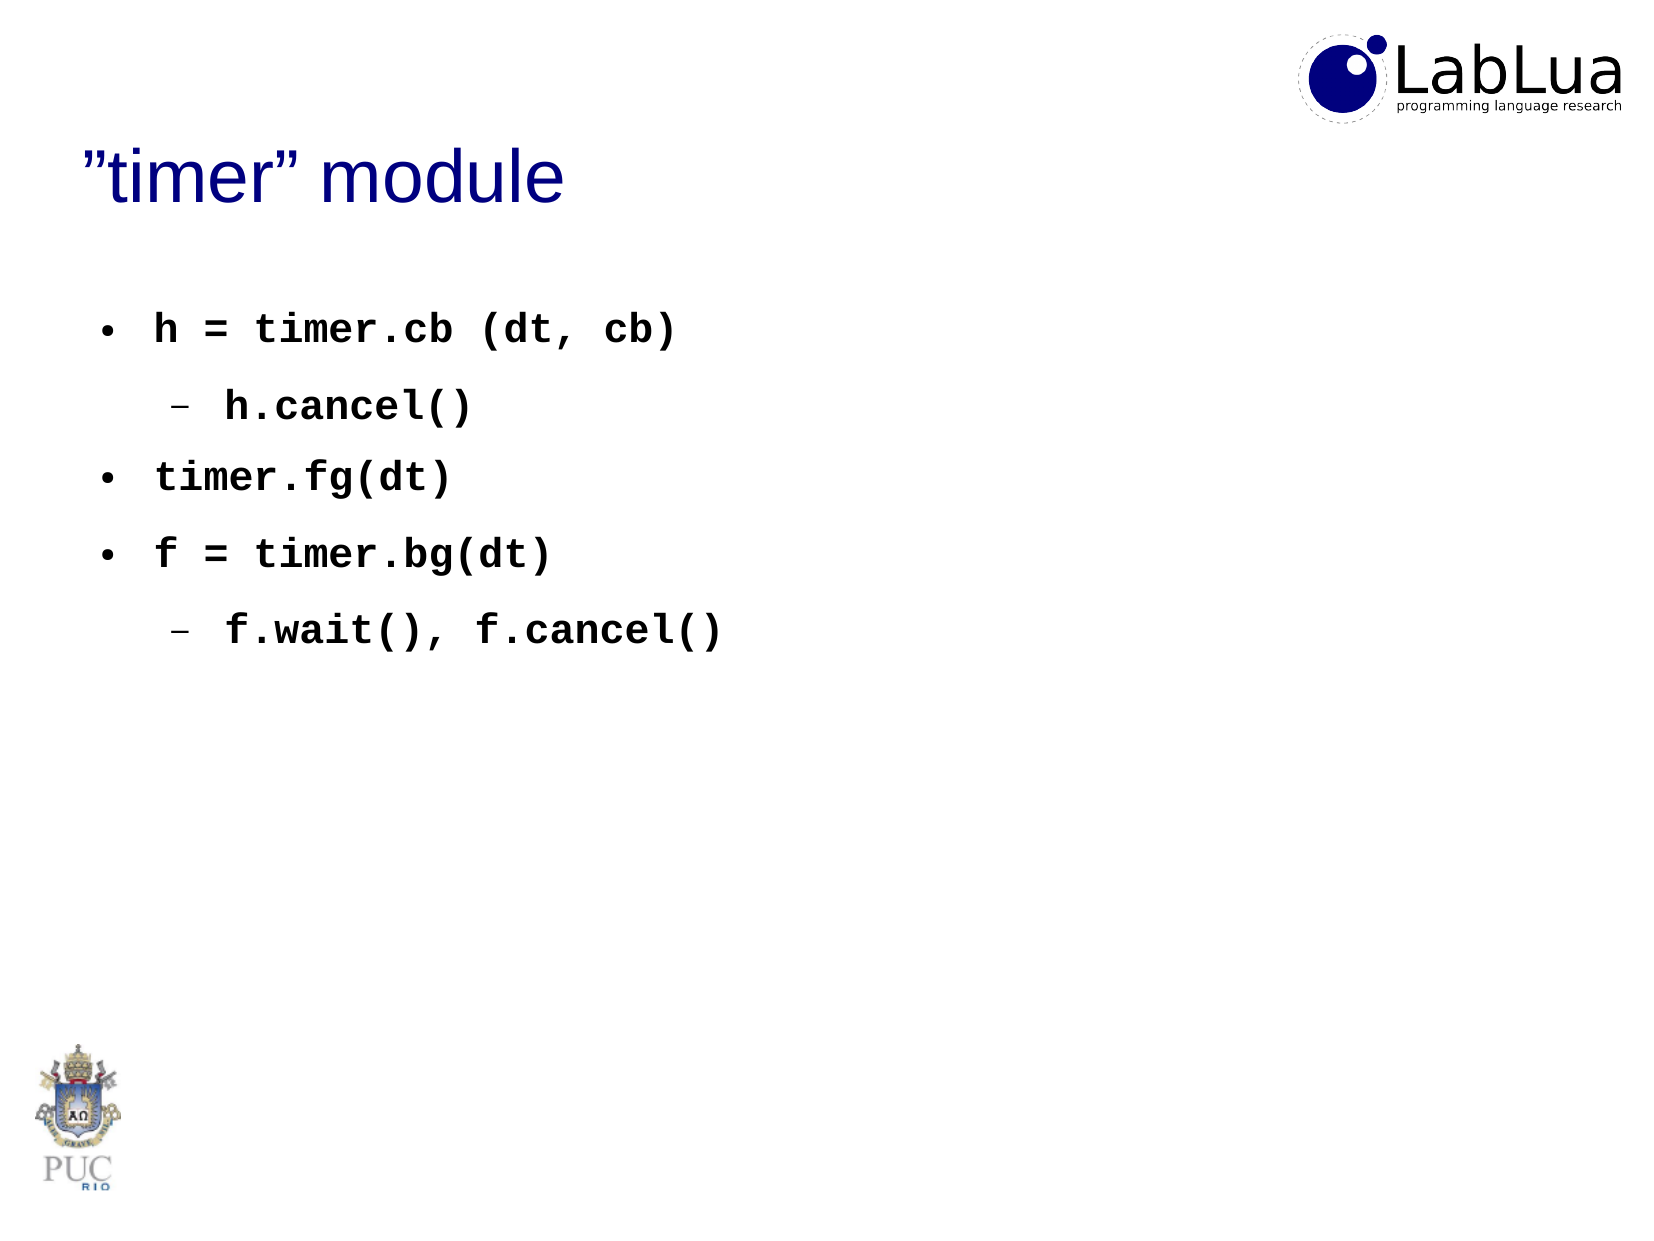

# ”timer” module
h = timer.cb (dt, cb)
h.cancel()
timer.fg(dt)
f = timer.bg(dt)
f.wait(), f.cancel()